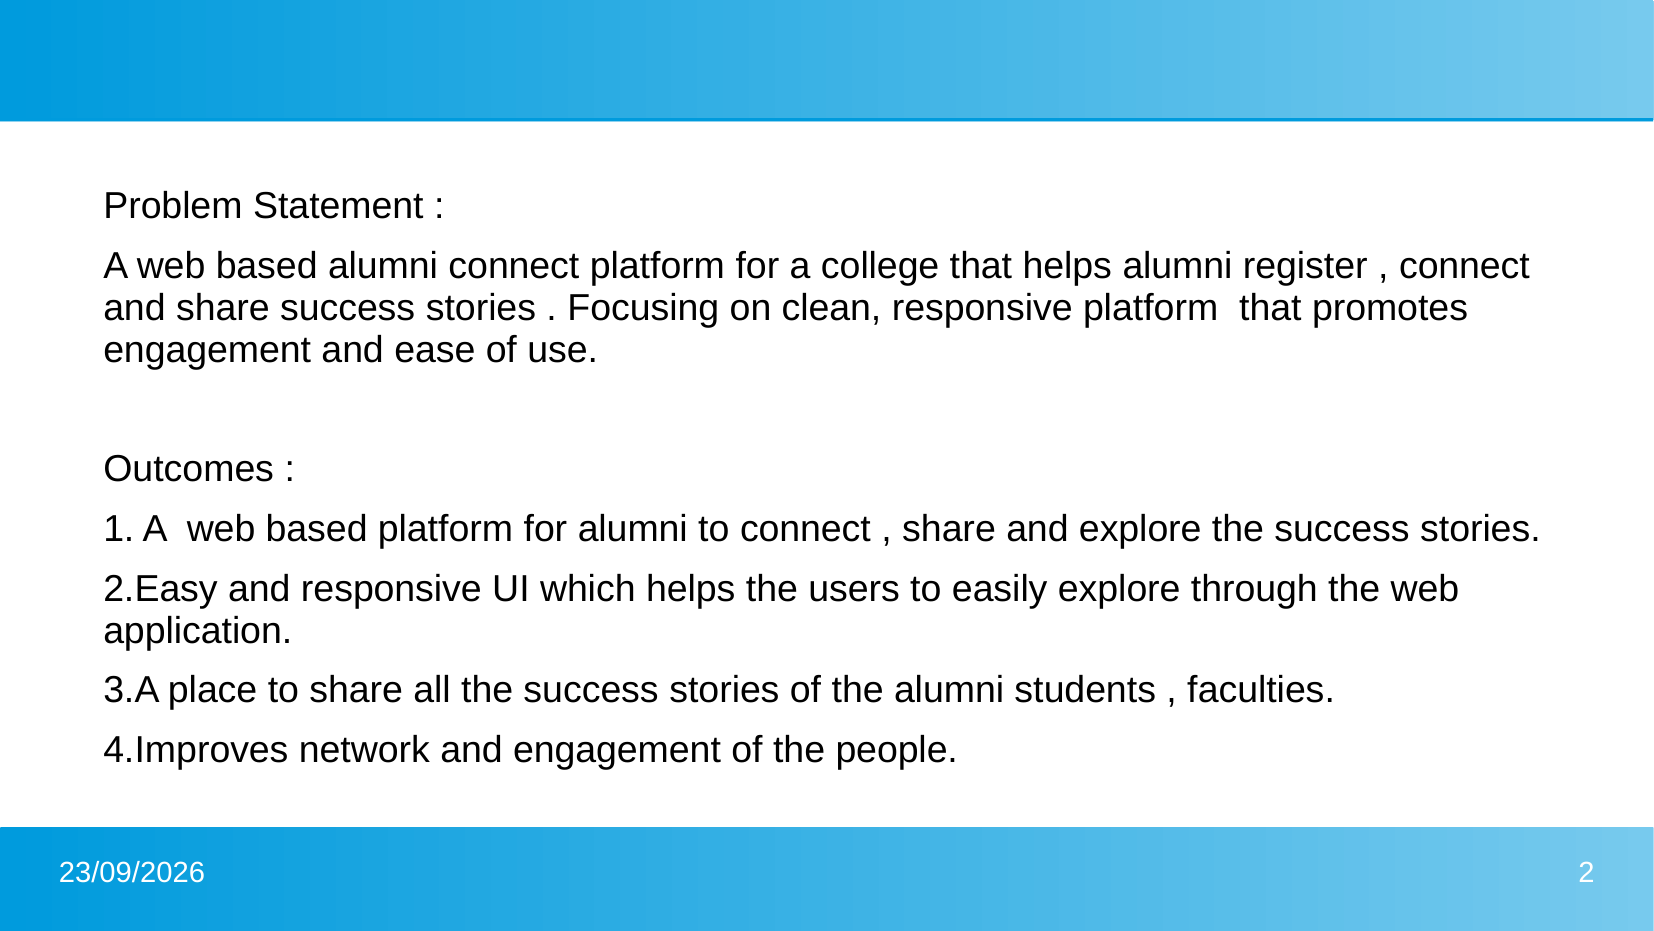

Problem Statement :
A web based alumni connect platform for a college that helps alumni register , connect and share success stories . Focusing on clean, responsive platform that promotes engagement and ease of use.
Outcomes :
1. A web based platform for alumni to connect , share and explore the success stories.
2.Easy and responsive UI which helps the users to easily explore through the web application.
3.A place to share all the success stories of the alumni students , faculties.
4.Improves network and engagement of the people.
2